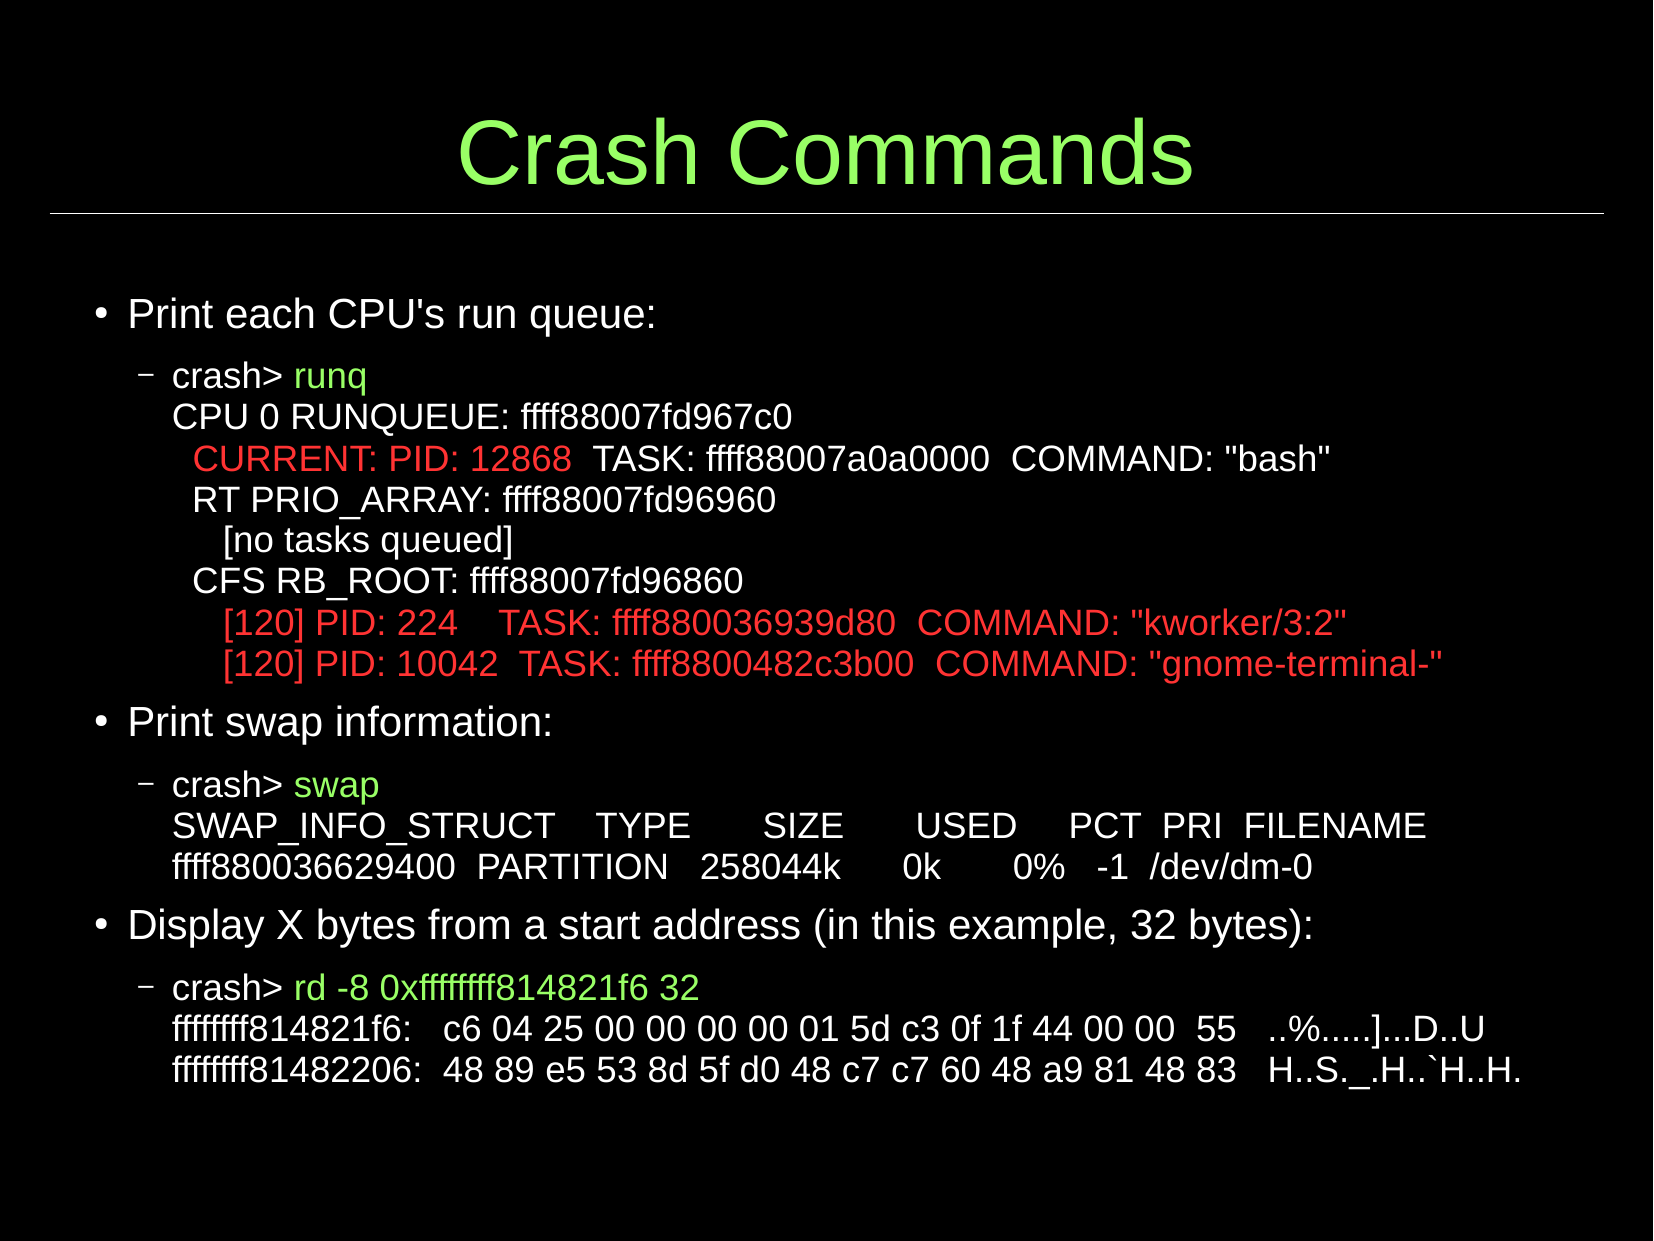

# Crash Commands
Print each CPU's run queue:
crash> runq
CPU 0 RUNQUEUE: ffff88007fd967c0
 CURRENT: PID: 12868 TASK: ffff88007a0a0000 COMMAND: "bash"
 RT PRIO_ARRAY: ffff88007fd96960
 [no tasks queued]
 CFS RB_ROOT: ffff88007fd96860
 [120] PID: 224 TASK: ffff880036939d80 COMMAND: "kworker/3:2"
 [120] PID: 10042 TASK: ffff8800482c3b00 COMMAND: "gnome-terminal-"
Print swap information:
crash> swap
SWAP_INFO_STRUCT TYPE SIZE USED PCT PRI FILENAME
ffff880036629400 PARTITION 258044k 0k 0% -1 /dev/dm-0
Display X bytes from a start address (in this example, 32 bytes):
crash> rd -8 0xffffffff814821f6 32
ffffffff814821f6: c6 04 25 00 00 00 00 01 5d c3 0f 1f 44 00 00 55 ..%.....]...D..U
ffffffff81482206: 48 89 e5 53 8d 5f d0 48 c7 c7 60 48 a9 81 48 83 H..S._.H..`H..H.